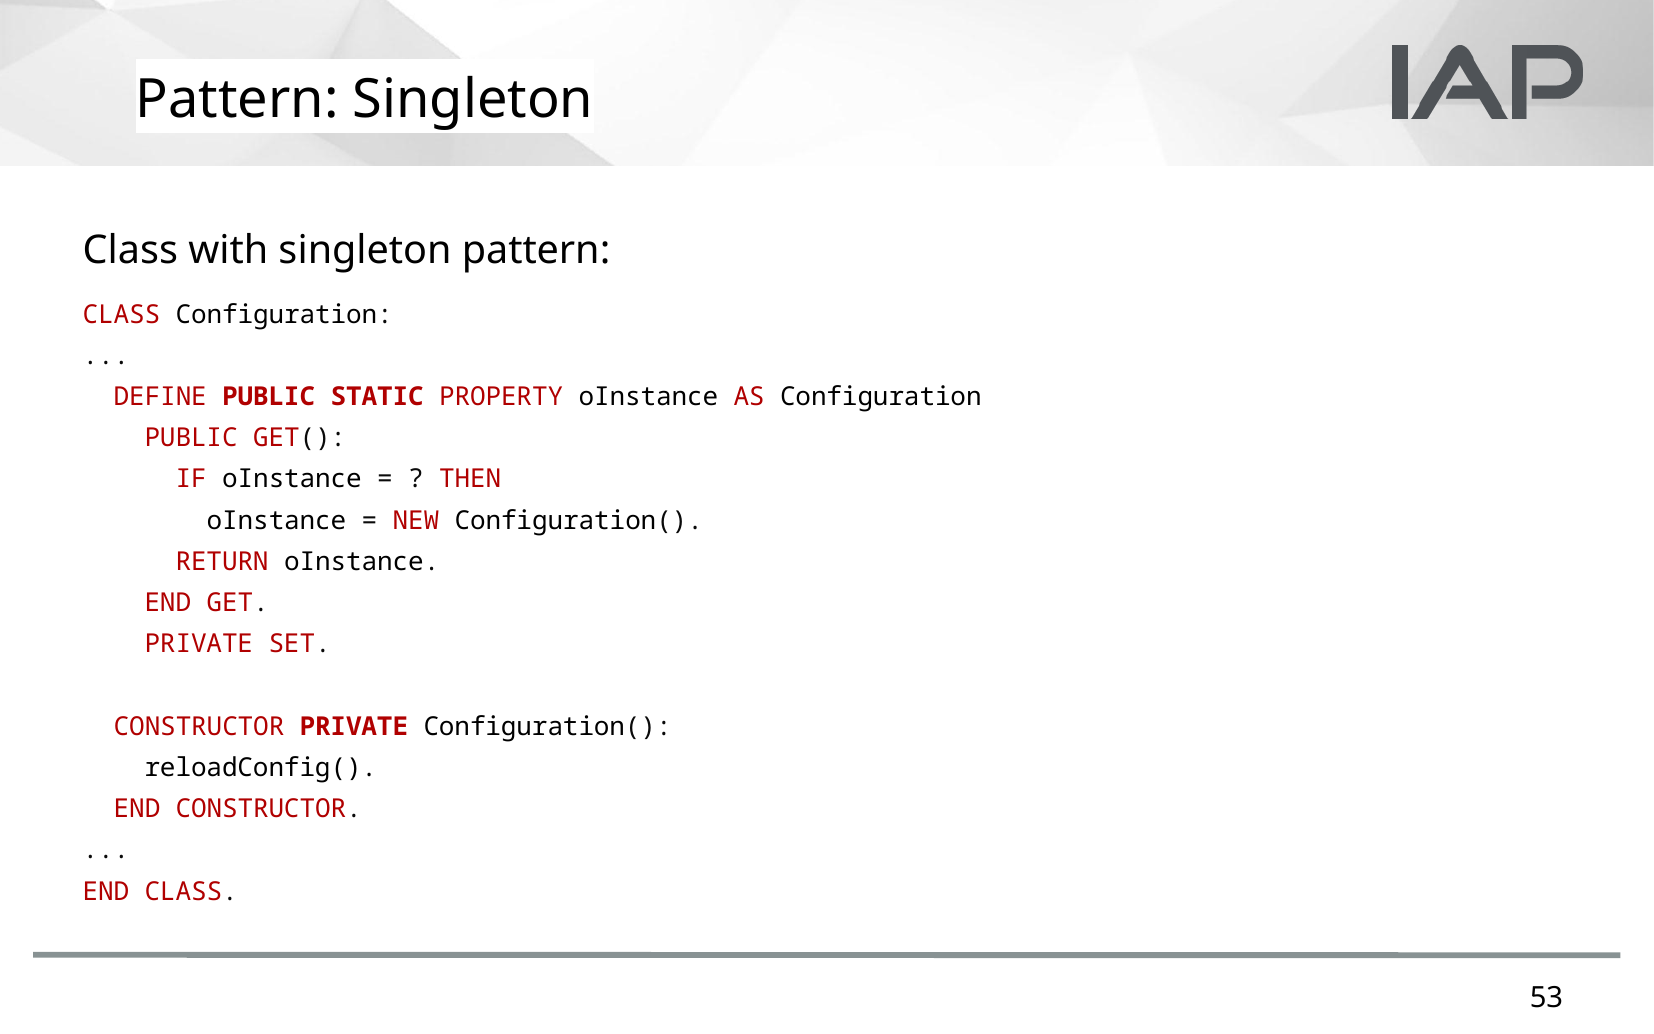

# Pattern: Singleton
Class with singleton pattern:
CLASS Configuration:
...
 DEFINE PUBLIC STATIC PROPERTY oInstance AS Configuration
 PUBLIC GET():
 IF oInstance = ? THEN
 oInstance = NEW Configuration().
 RETURN oInstance.
 END GET.
 PRIVATE SET.
 CONSTRUCTOR PRIVATE Configuration():
 reloadConfig().
 END CONSTRUCTOR.
...
END CLASS.
53